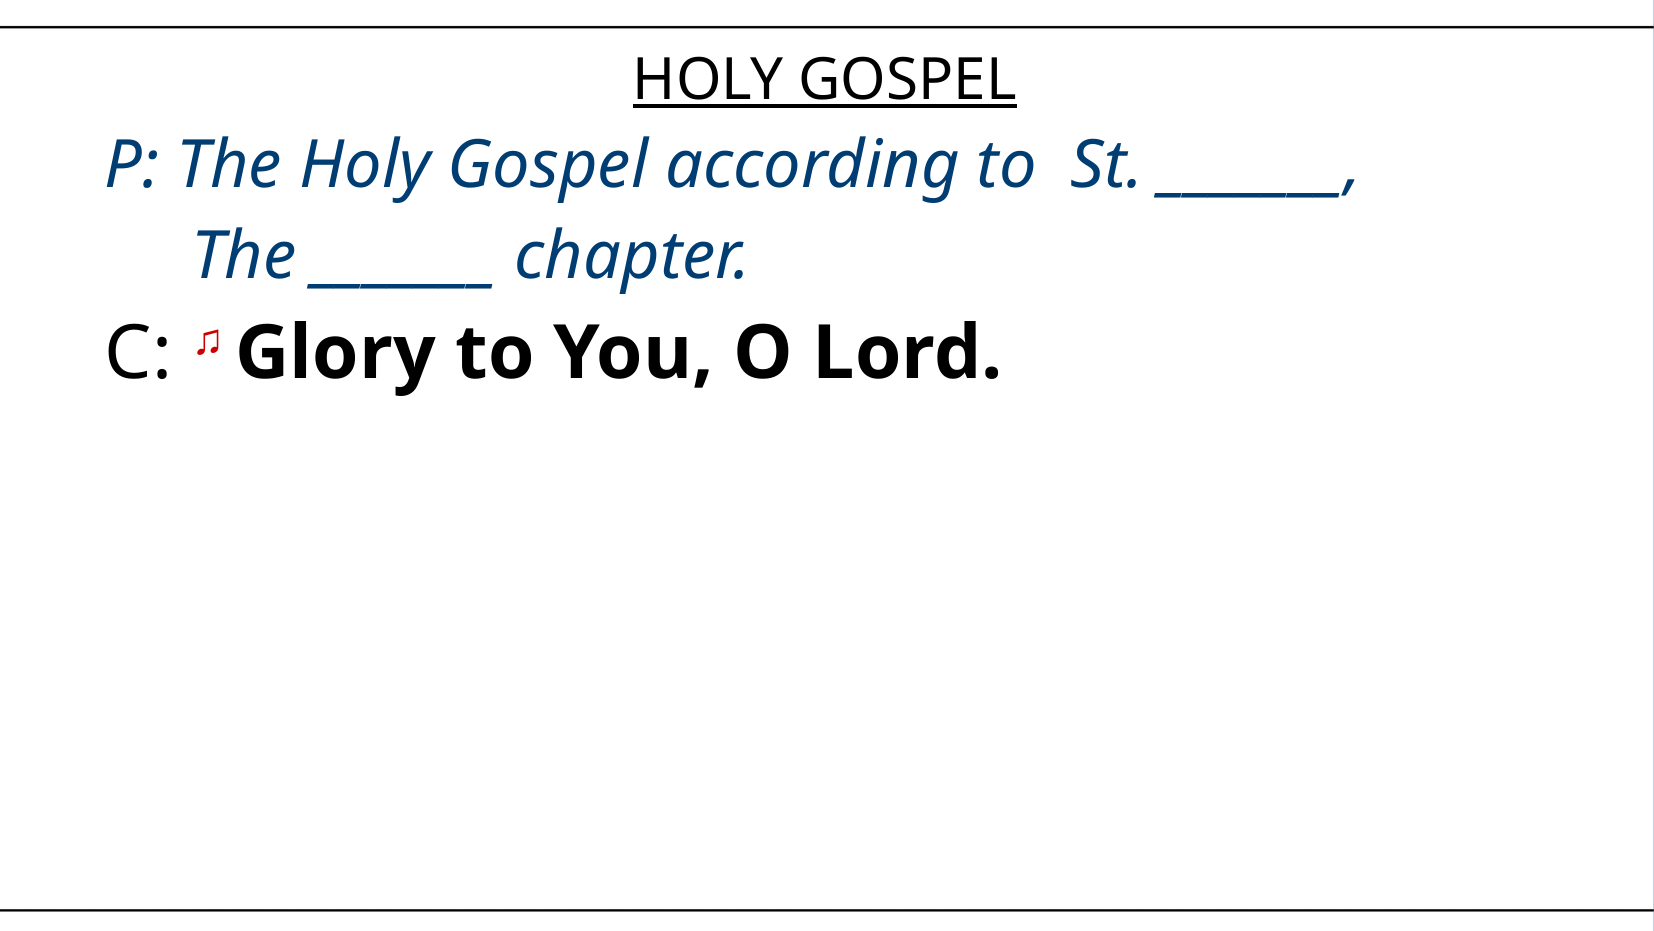

HOLY GOSPEL
P: The Holy Gospel according to St. _______,
 The _______ chapter.
C: ♫ Glory to You, O Lord.